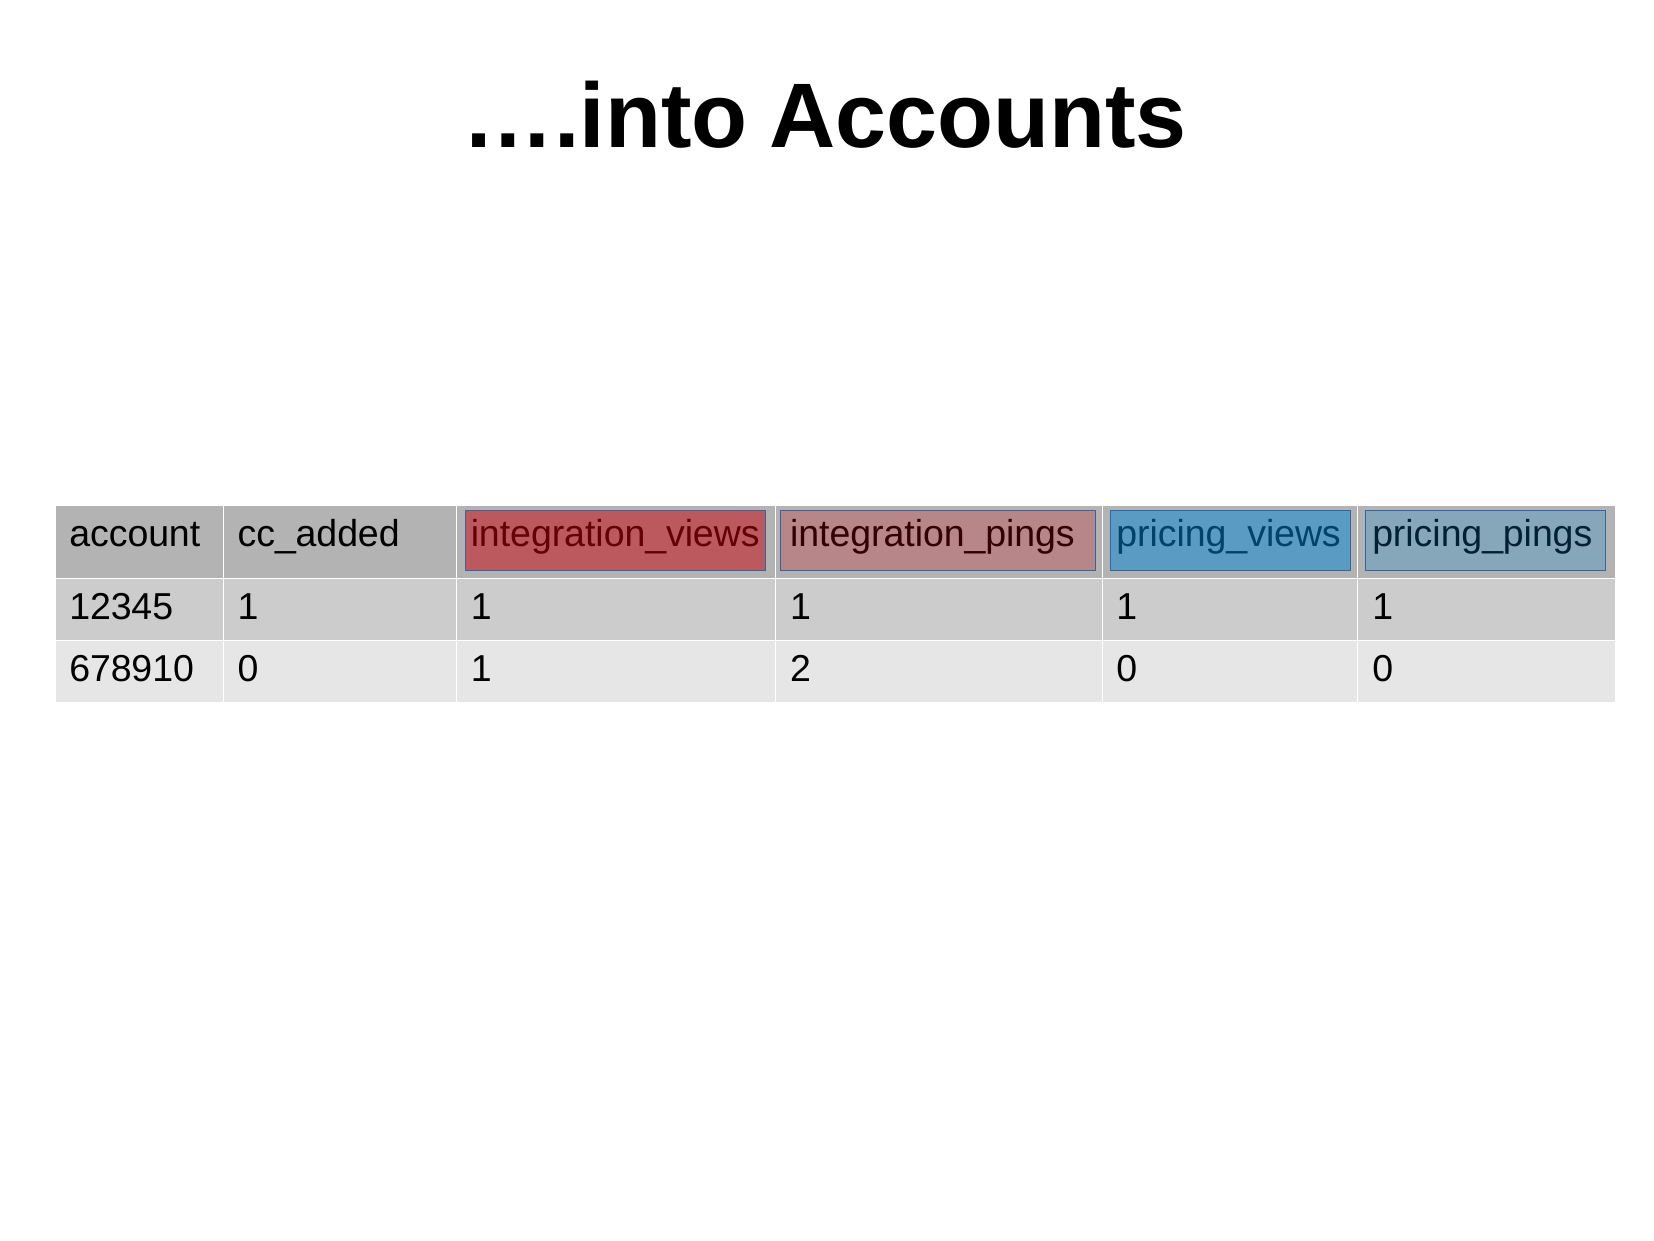

….into Accounts
| account | cc\_added | integration\_views | integration\_pings | pricing\_views | pricing\_pings |
| --- | --- | --- | --- | --- | --- |
| 12345 | 1 | 1 | 1 | 1 | 1 |
| 678910 | 0 | 1 | 2 | 0 | 0 |